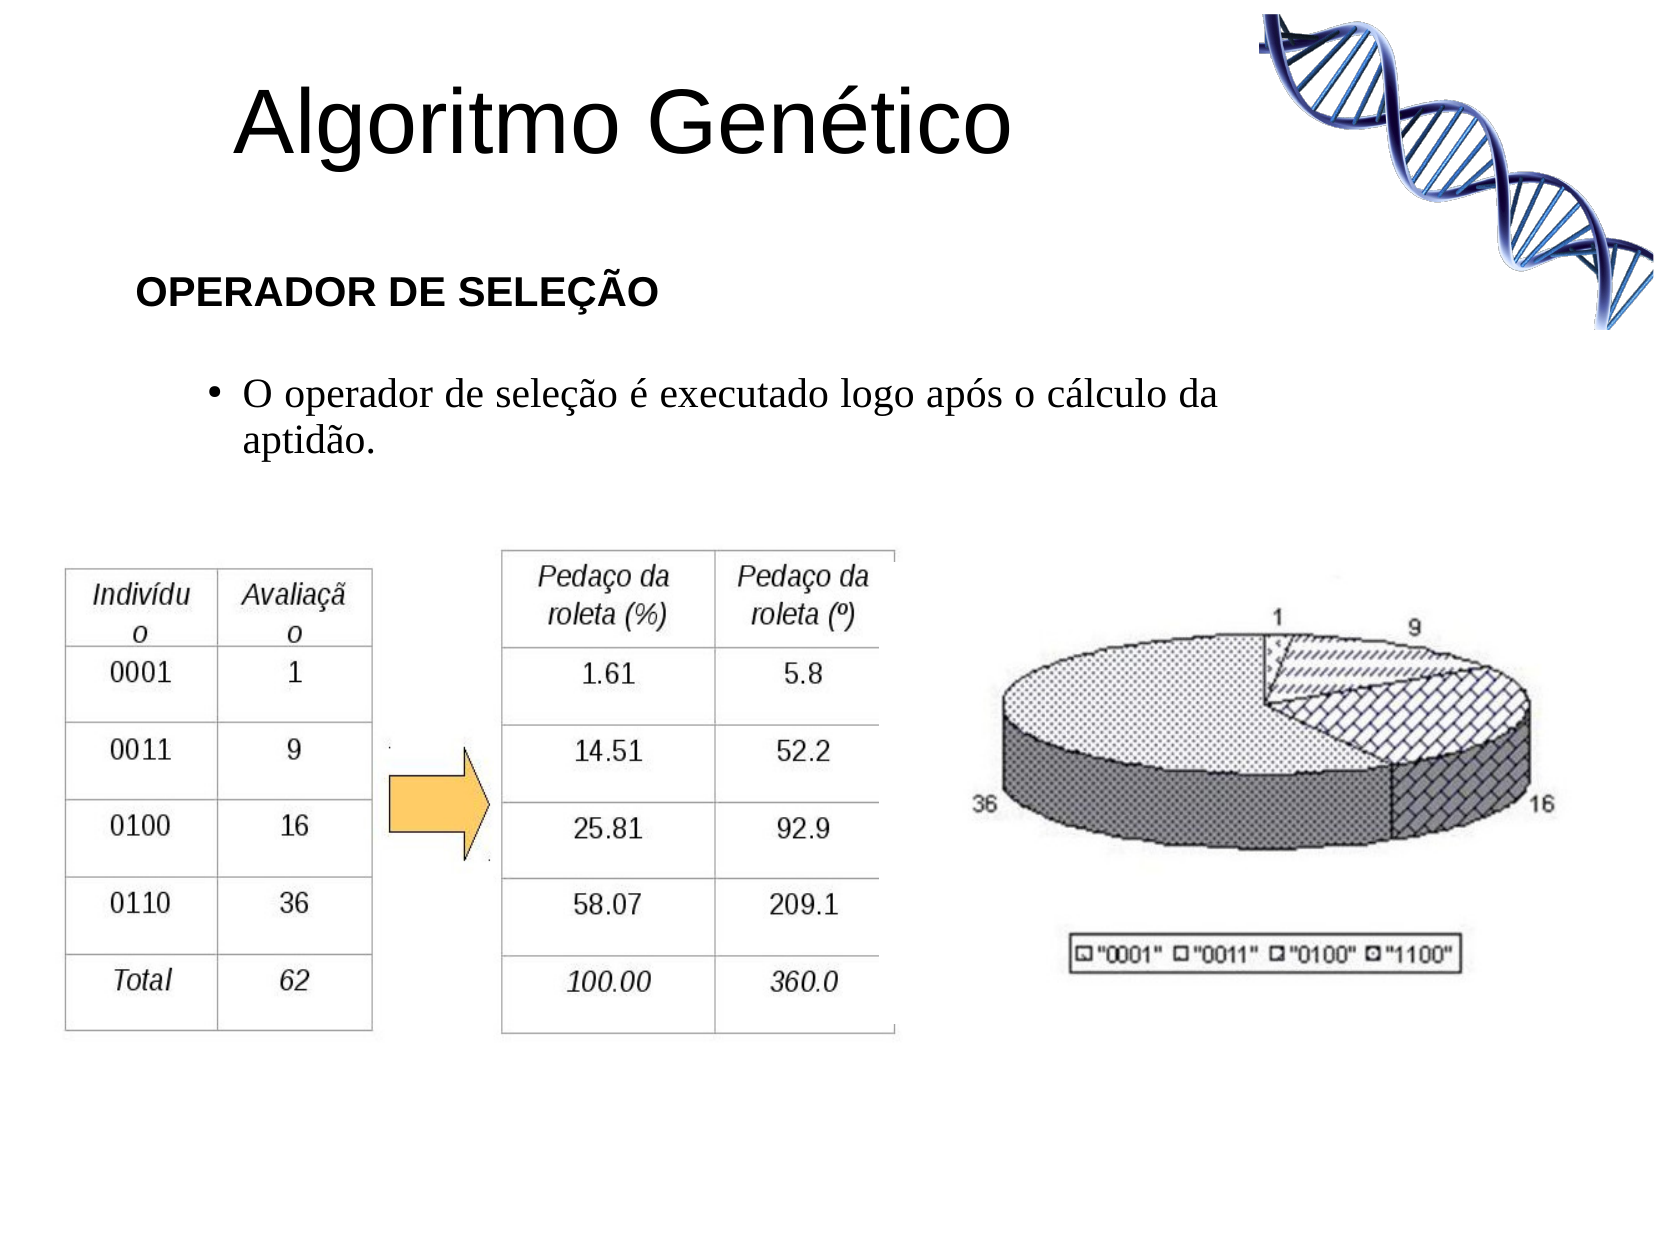

# Algoritmo Genético
OPERADOR DE SELEÇÃO
O operador de seleção é executado logo após o cálculo da aptidão.